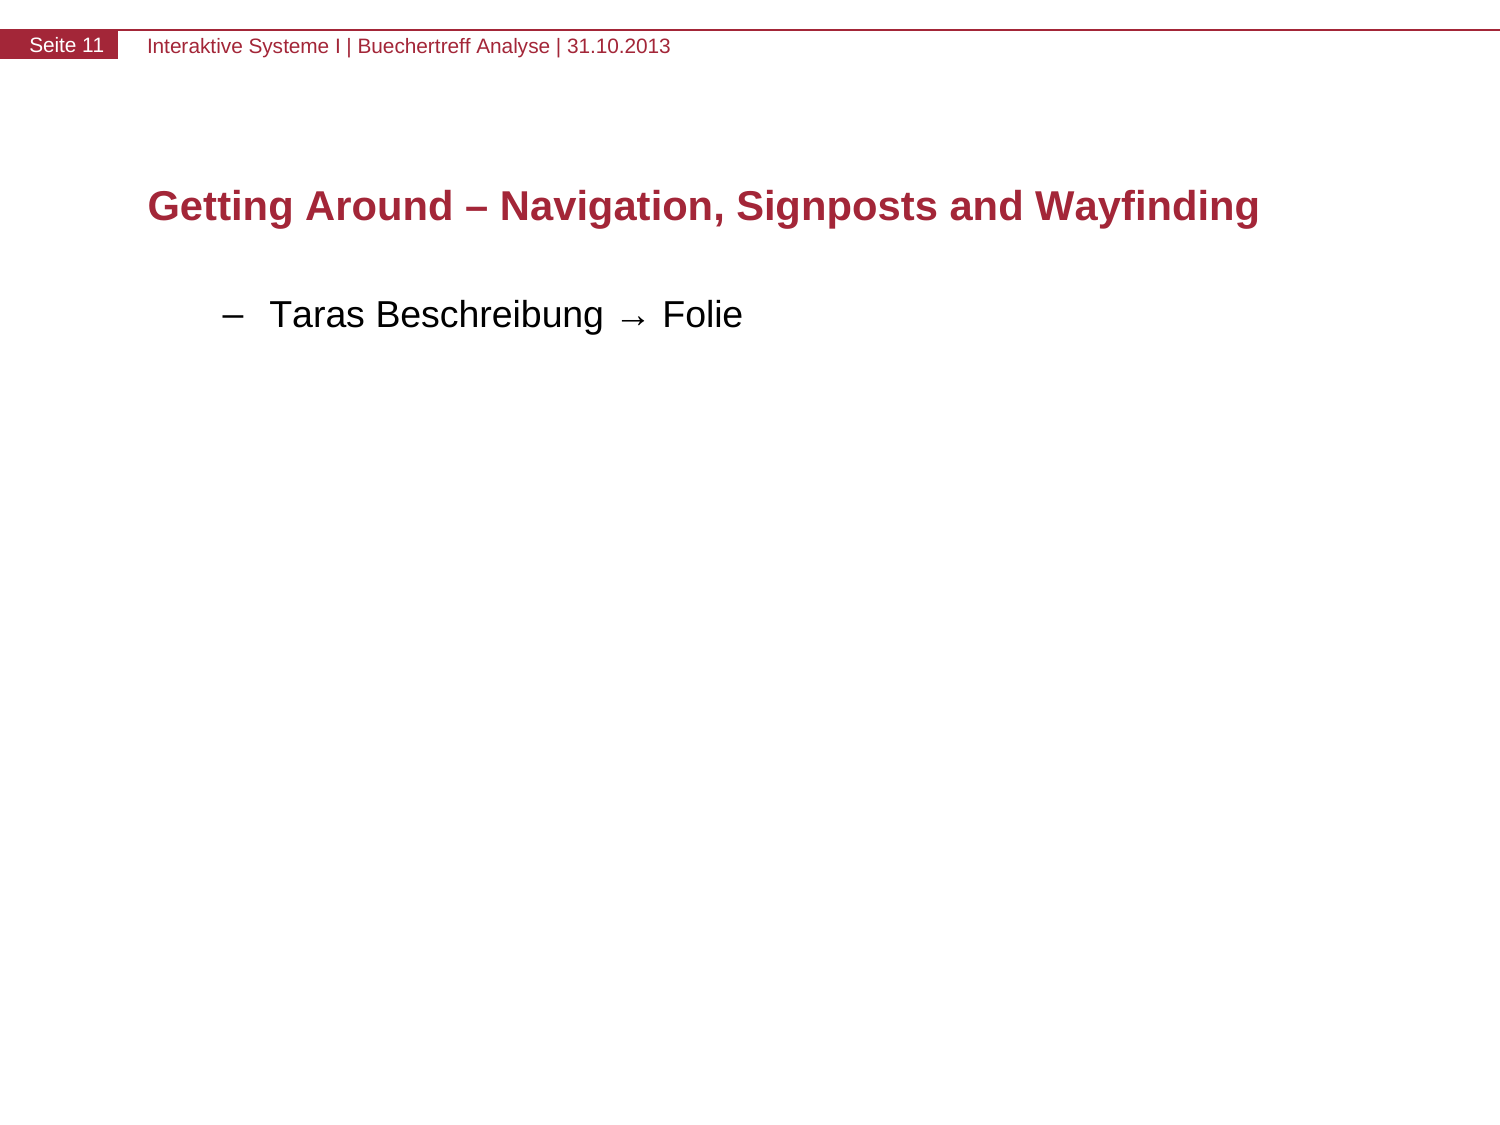

# Getting Around – Navigation, Signposts and Wayfinding
Taras Beschreibung → Folie